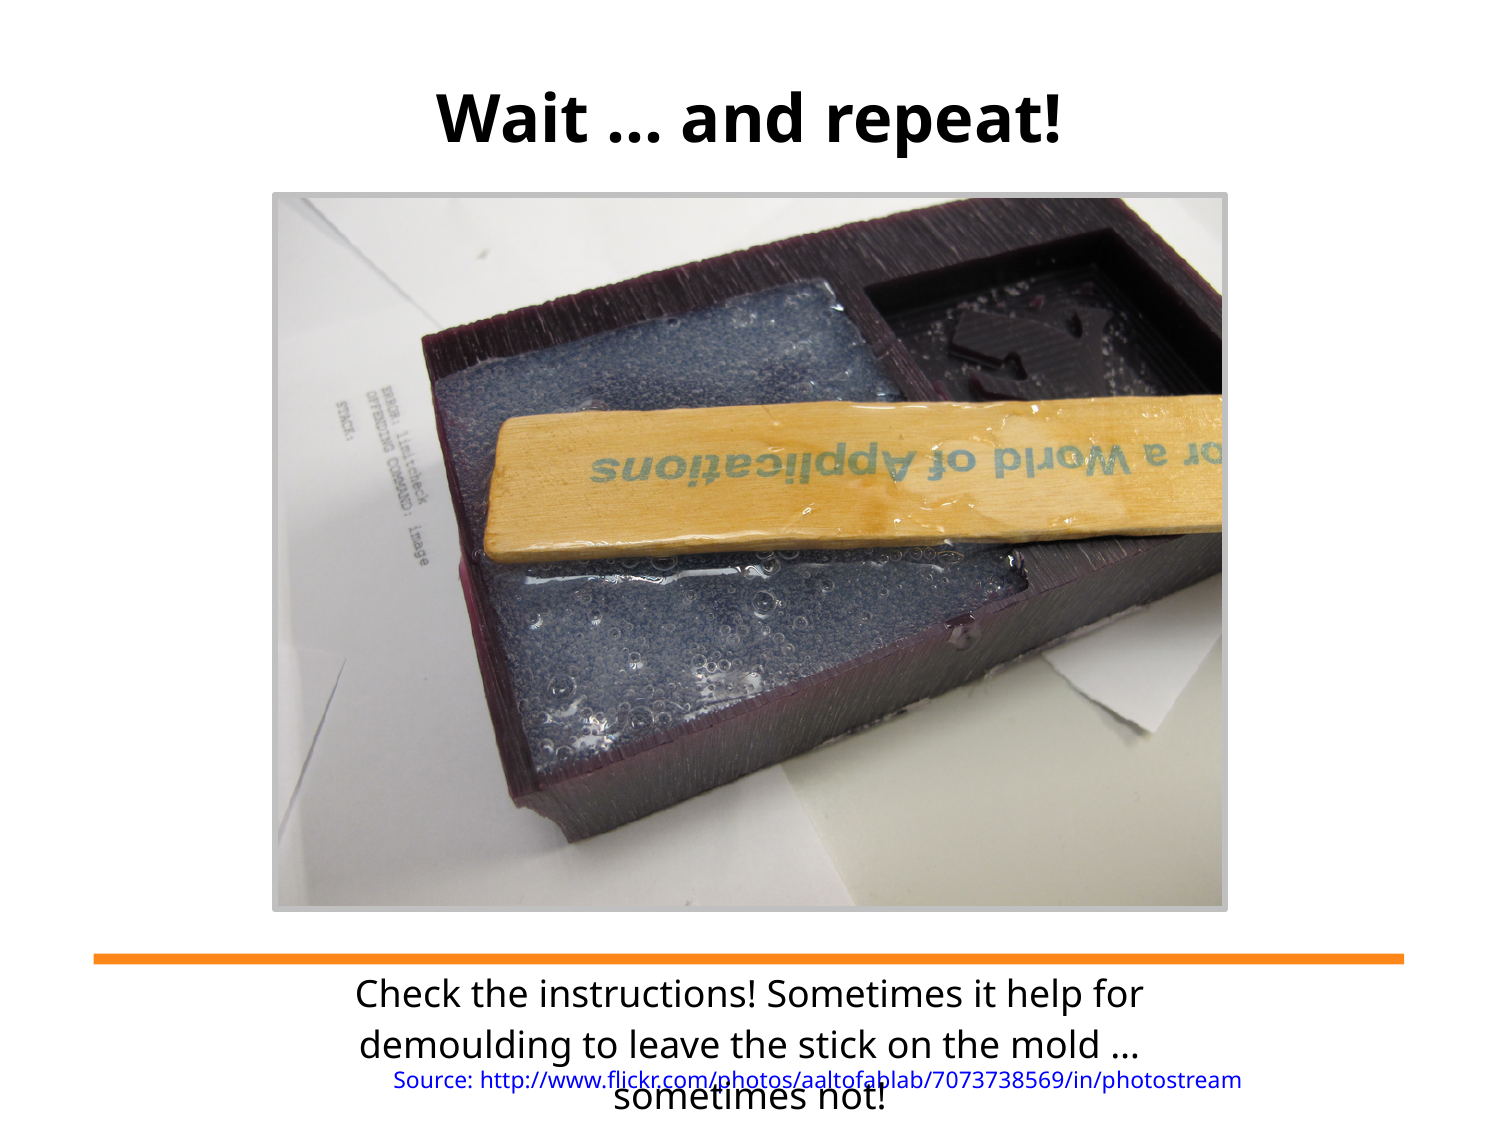

# Wait … and repeat!
Check the instructions! Sometimes it help for demoulding to leave the stick on the mold … sometimes not!
Source: http://www.flickr.com/photos/aaltofablab/7073738569/in/photostream